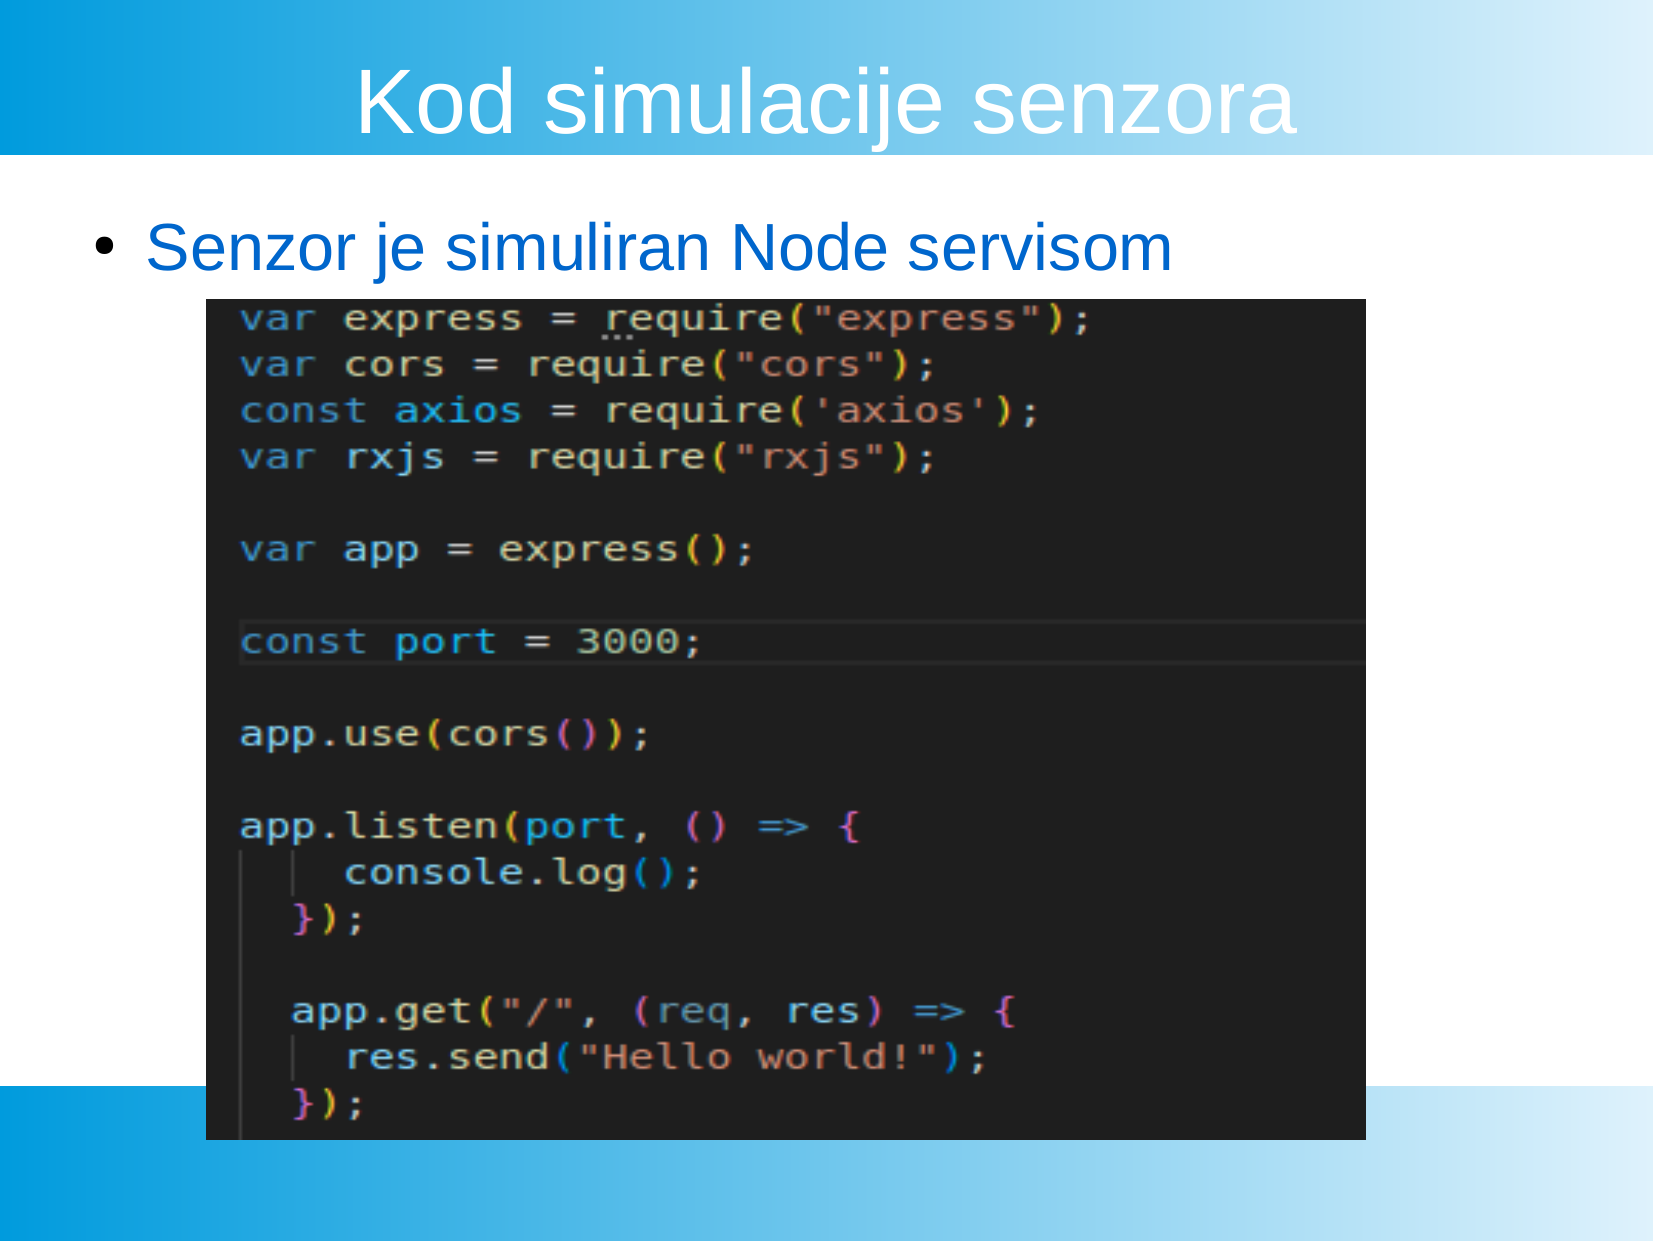

# Kod simulacije senzora
Senzor je simuliran Node servisom